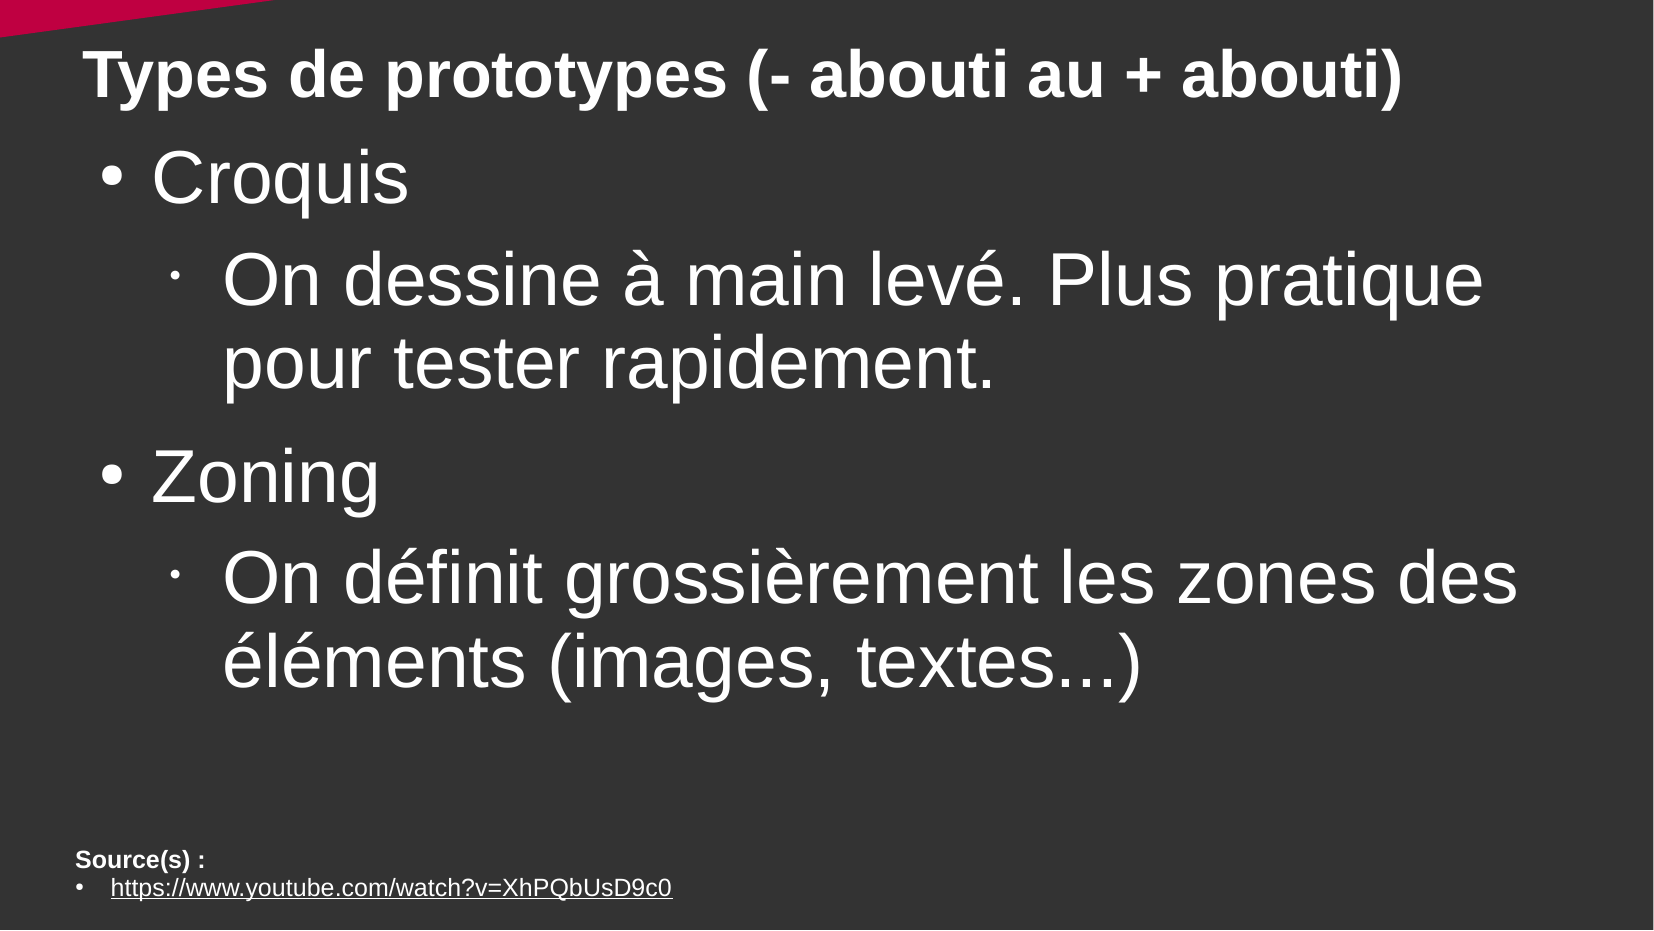

# Types de prototypes (- abouti au + abouti)
Croquis
On dessine à main levé. Plus pratique pour tester rapidement.
Zoning
On définit grossièrement les zones des éléments (images, textes...)
Source(s) :
https://www.youtube.com/watch?v=XhPQbUsD9c0